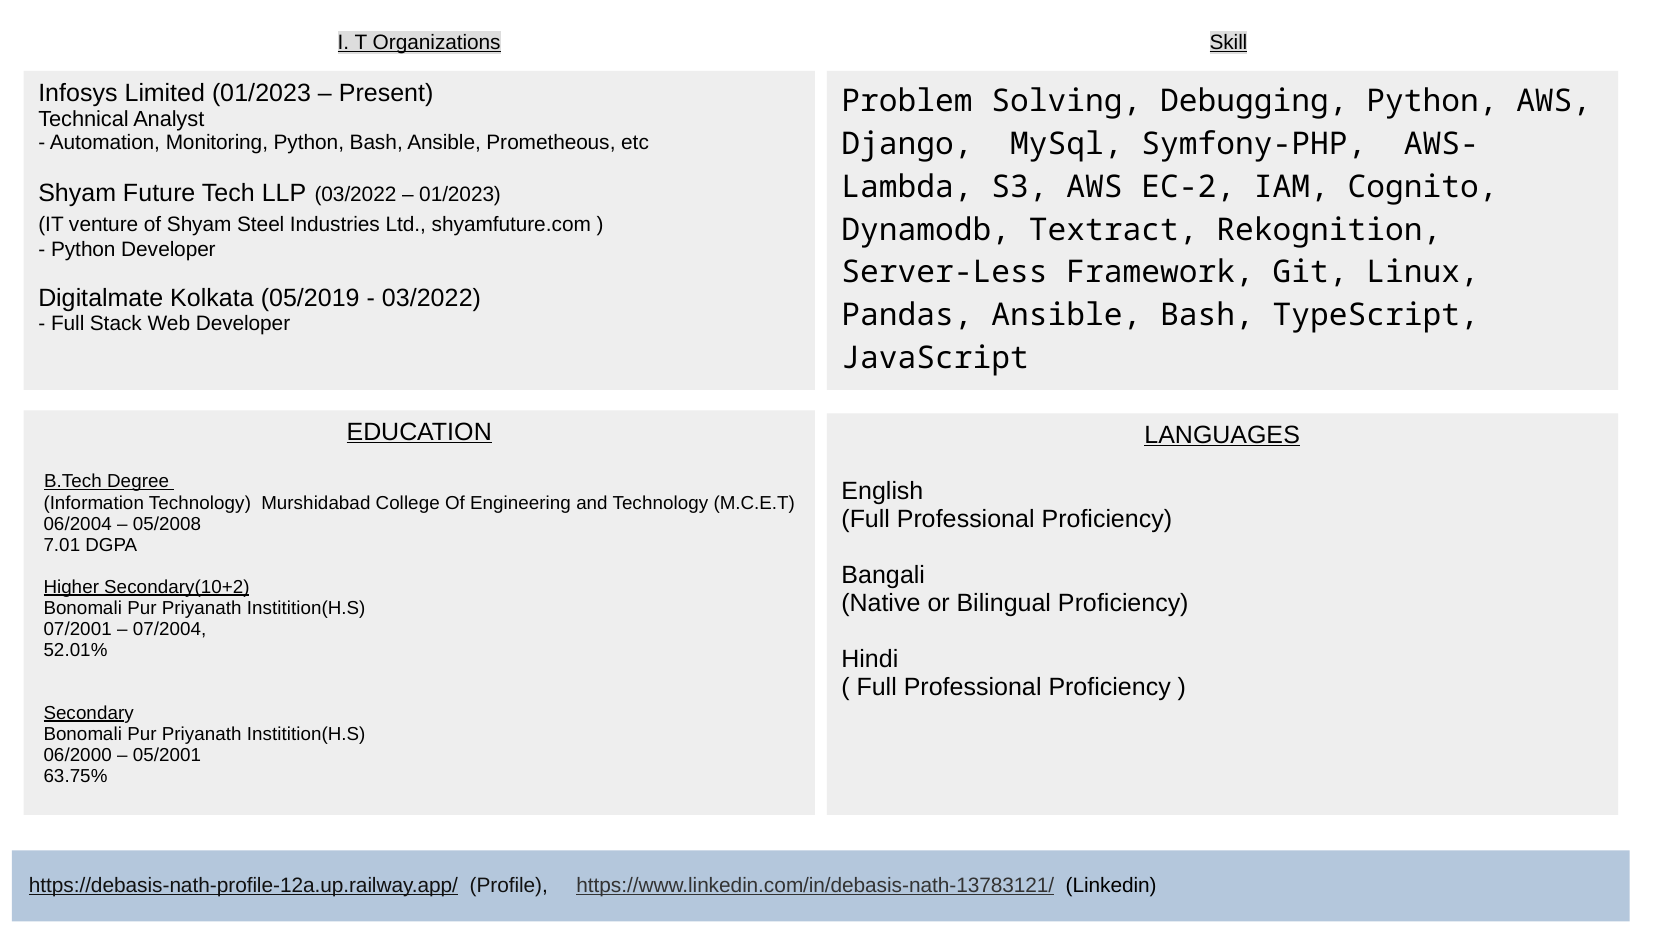

I. T Organizations
Skill
Infosys Limited (01/2023 – Present)
Technical Analyst
- Automation, Monitoring, Python, Bash, Ansible, Prometheous, etc
Shyam Future Tech LLP (03/2022 – 01/2023)
(IT venture of Shyam Steel Industries Ltd., shyamfuture.com )
- Python Developer
Digitalmate Kolkata (05/2019 - 03/2022)
- Full Stack Web Developer
Problem Solving, Debugging, Python, AWS, Django, MySql, Symfony-PHP, AWS-Lambda, S3, AWS EC-2, IAM, Cognito, Dynamodb, Textract, Rekognition,
Server-Less Framework, Git, Linux, Pandas, Ansible, Bash, TypeScript, JavaScript
EDUCATION
 B.Tech Degree
 (Information Technology) Murshidabad College Of Engineering and Technology (M.C.E.T)
 06/2004 – 05/2008
 7.01 DGPA
 Higher Secondary(10+2)
 Bonomali Pur Priyanath Institition(H.S)
 07/2001 – 07/2004,
 52.01%
 Secondary
 Bonomali Pur Priyanath Institition(H.S)
 06/2000 – 05/2001
 63.75%
LANGUAGES
English
(Full Professional Proficiency)
Bangali
(Native or Bilingual Proficiency)
Hindi
( Full Professional Proficiency )
# https://debasis-nath-profile-12a.up.railway.app/ (Profile), https://www.linkedin.com/in/debasis-nath-13783121/ (Linkedin)